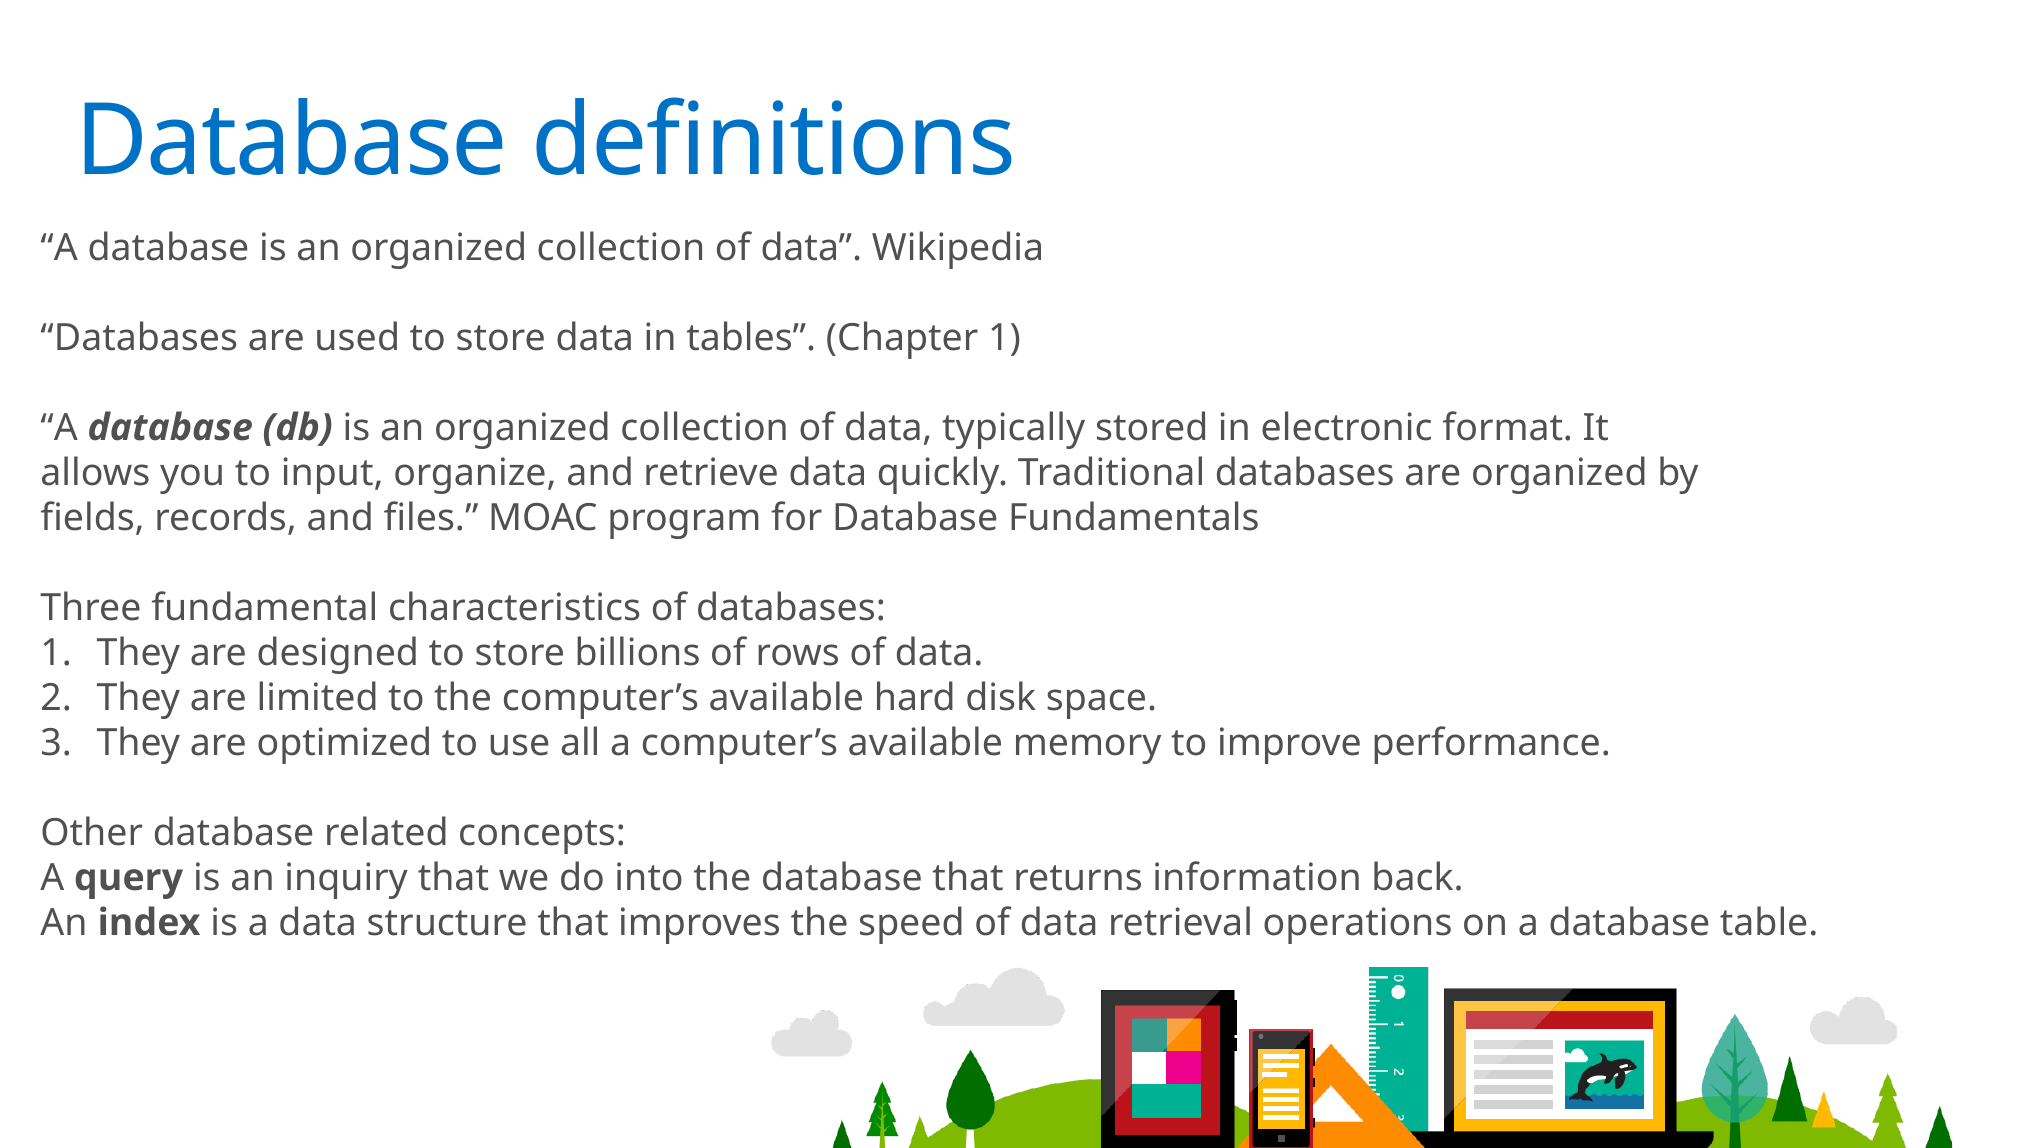

# Database definitions
“A database is an organized collection of data”. Wikipedia
“Databases are used to store data in tables”. (Chapter 1)
“A database (db) is an organized collection of data, typically stored in electronic format. It
allows you to input, organize, and retrieve data quickly. Traditional databases are organized by
fields, records, and files.” MOAC program for Database Fundamentals
Three fundamental characteristics of databases:
They are designed to store billions of rows of data.
They are limited to the computer’s available hard disk space.
They are optimized to use all a computer’s available memory to improve performance.
Other database related concepts:
A query is an inquiry that we do into the database that returns information back.
An index is a data structure that improves the speed of data retrieval operations on a database table.